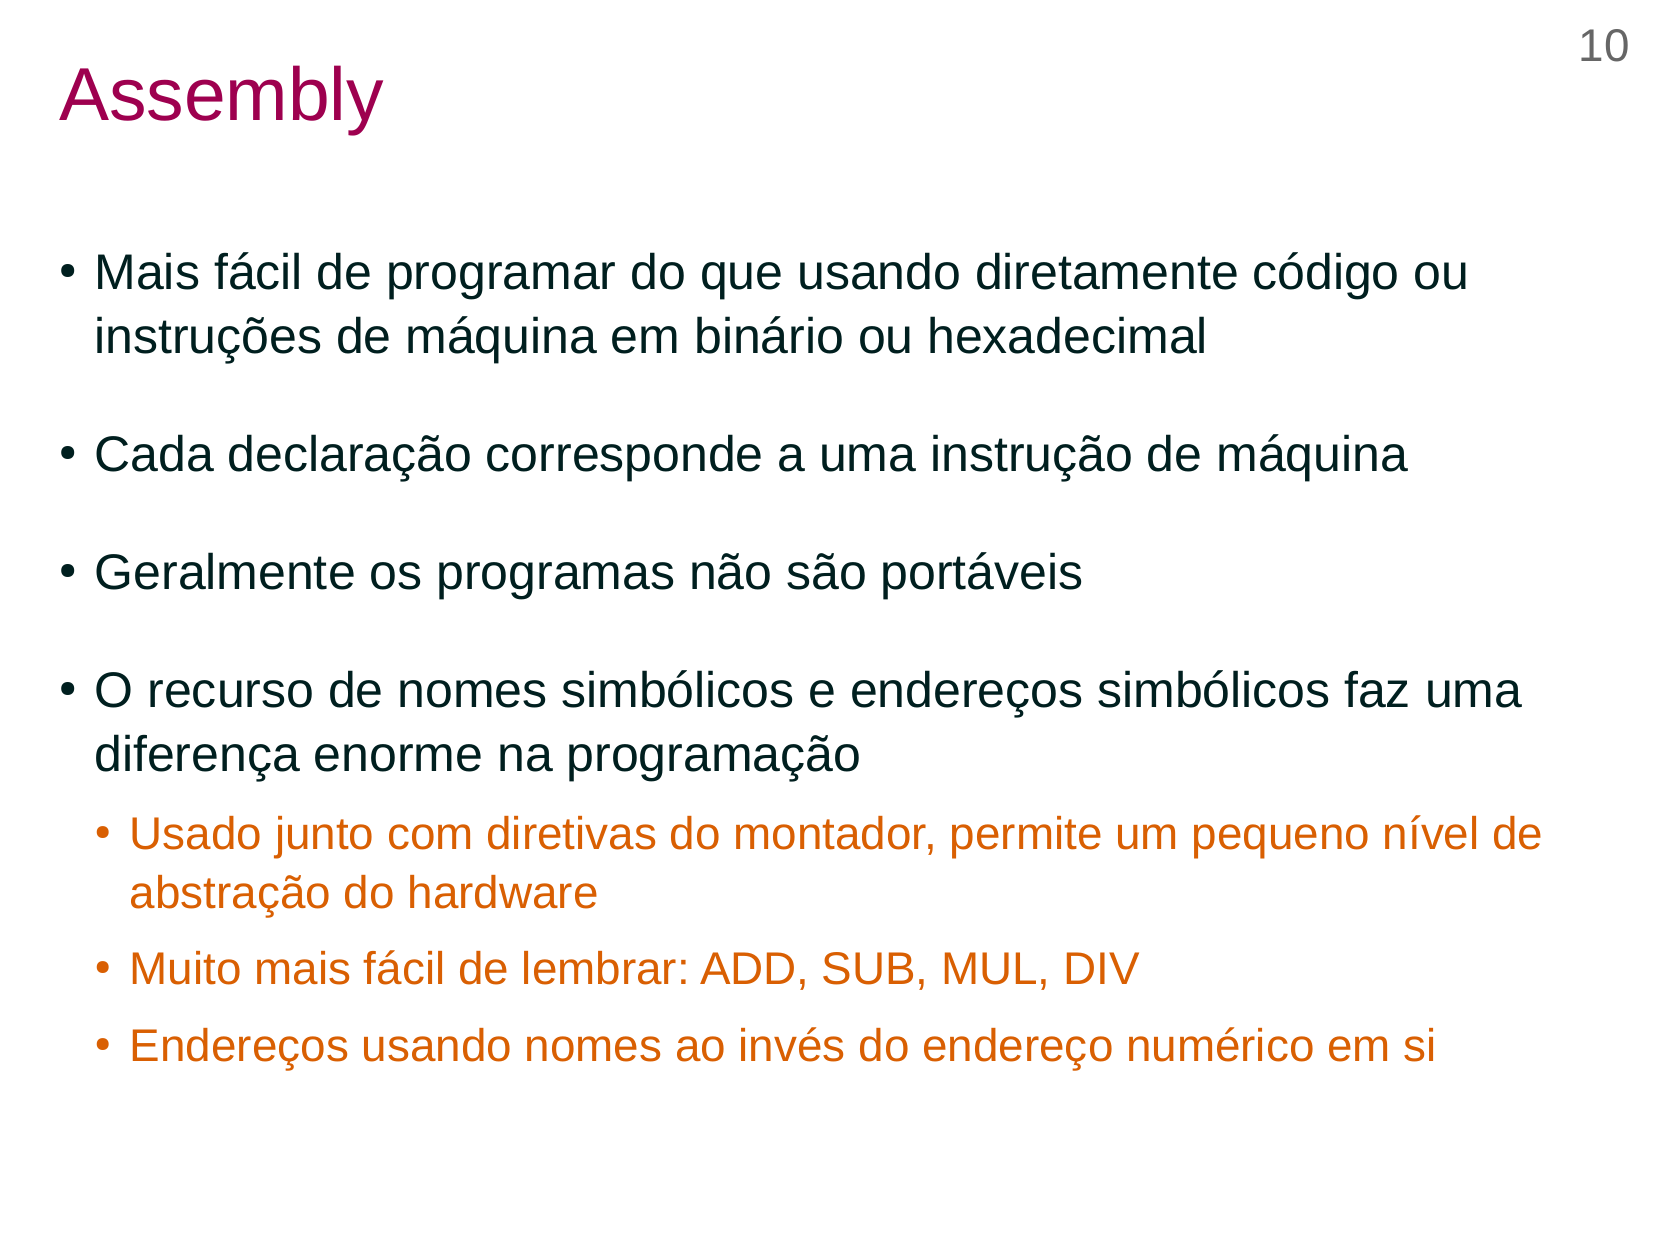

10
# Assembly
Mais fácil de programar do que usando diretamente código ou instruções de máquina em binário ou hexadecimal
Cada declaração corresponde a uma instrução de máquina
Geralmente os programas não são portáveis
O recurso de nomes simbólicos e endereços simbólicos faz uma diferença enorme na programação
Usado junto com diretivas do montador, permite um pequeno nível de abstração do hardware
Muito mais fácil de lembrar: ADD, SUB, MUL, DIV
Endereços usando nomes ao invés do endereço numérico em si